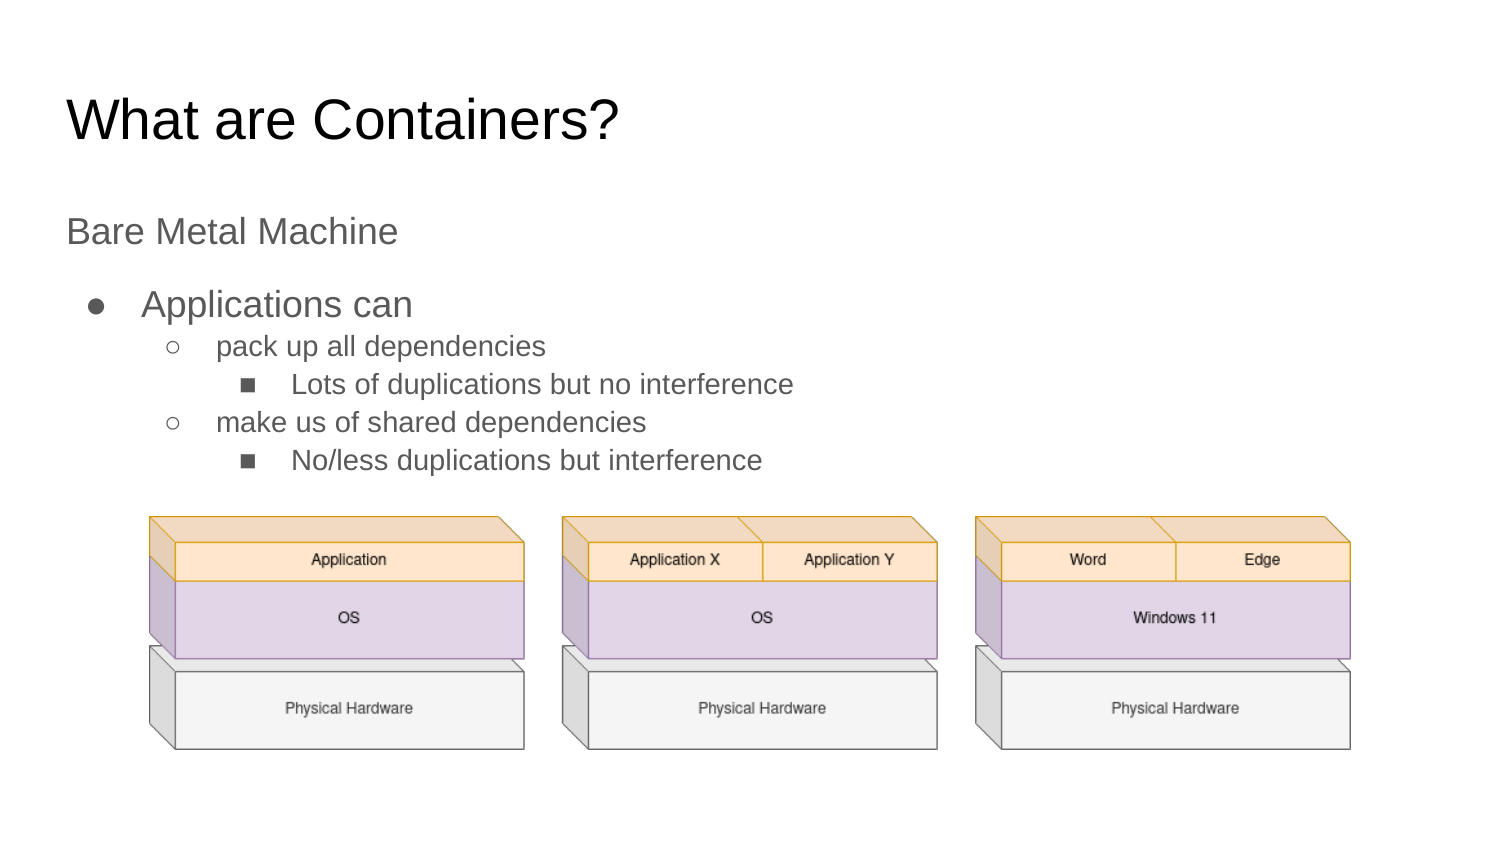

# What are Containers?
Bare Metal Machine
Applications can
pack up all dependencies
Lots of duplications but no interference
make us of shared dependencies
No/less duplications but interference